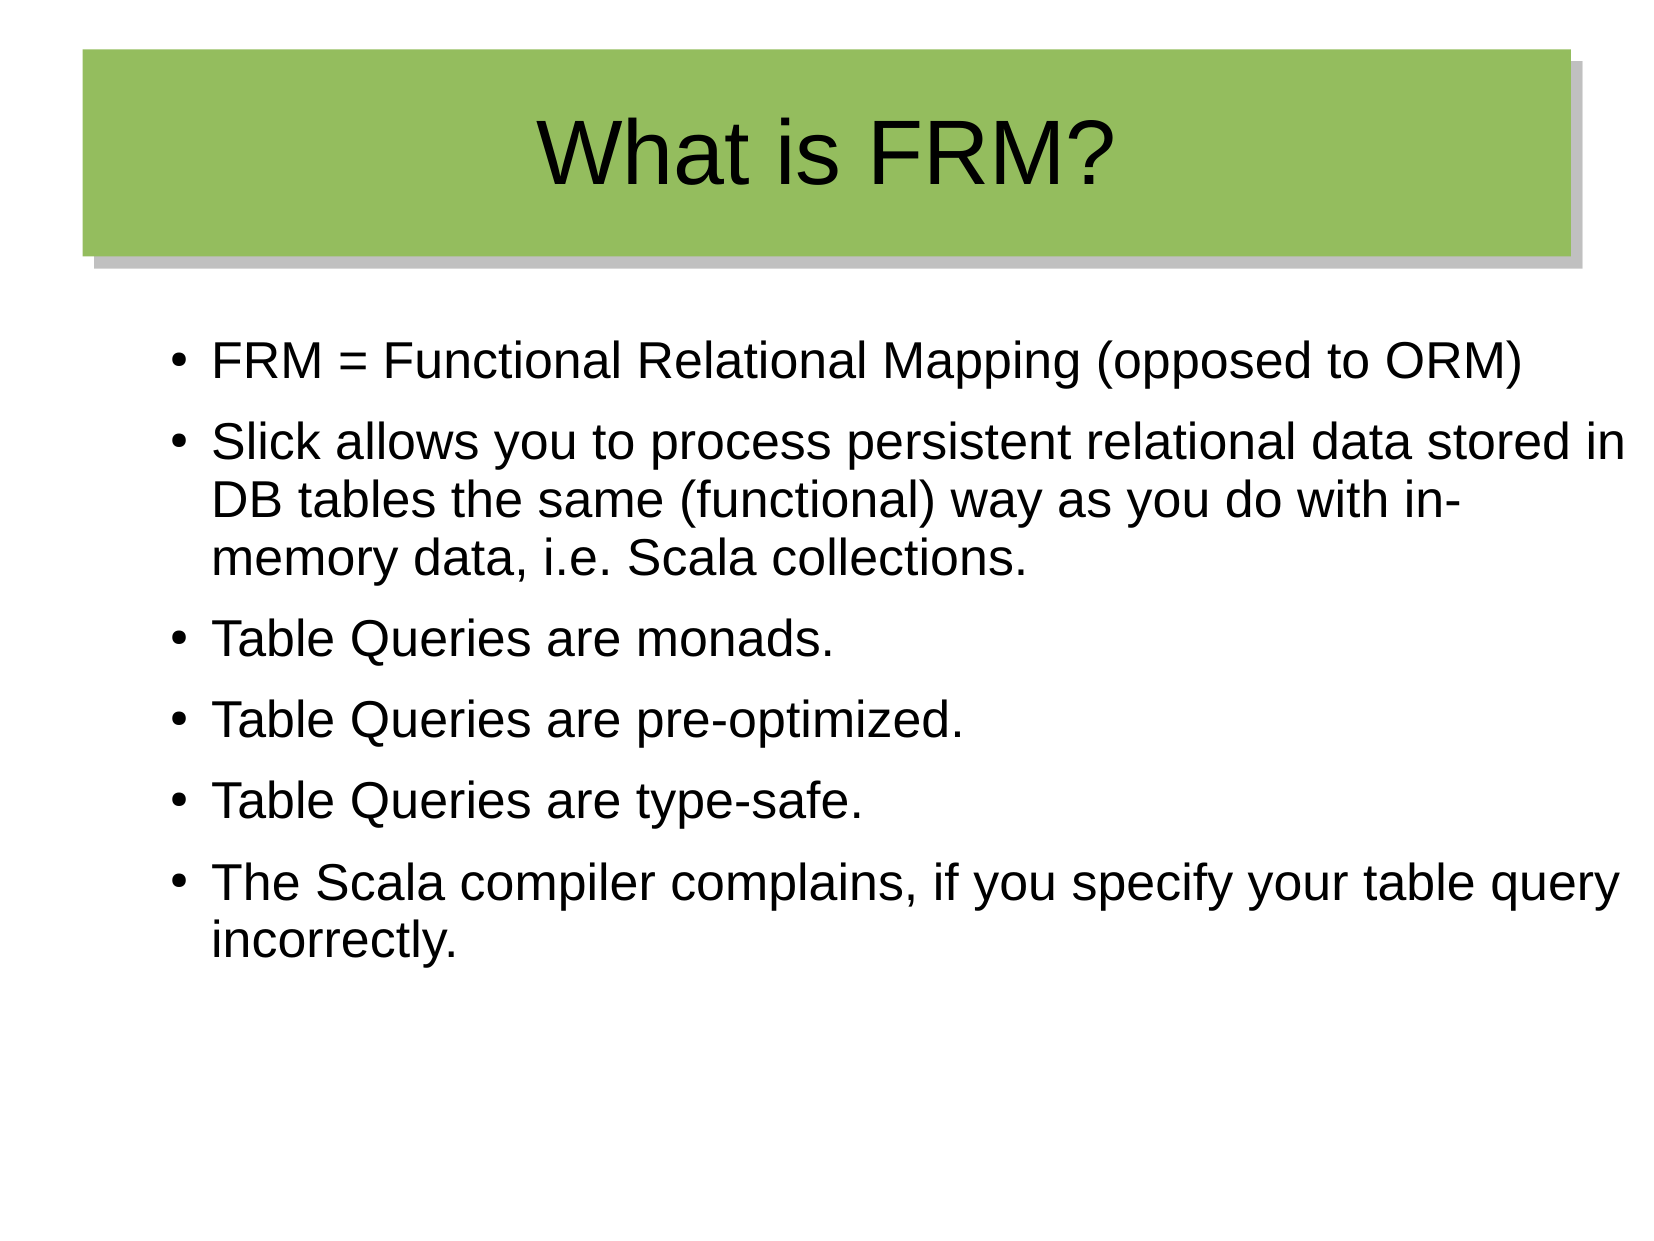

# What is FRM?
FRM = Functional Relational Mapping (opposed to ORM)
Slick allows you to process persistent relational data stored in DB tables the same (functional) way as you do with in-memory data, i.e. Scala collections.
Table Queries are monads.
Table Queries are pre-optimized.
Table Queries are type-safe.
The Scala compiler complains, if you specify your table query incorrectly.